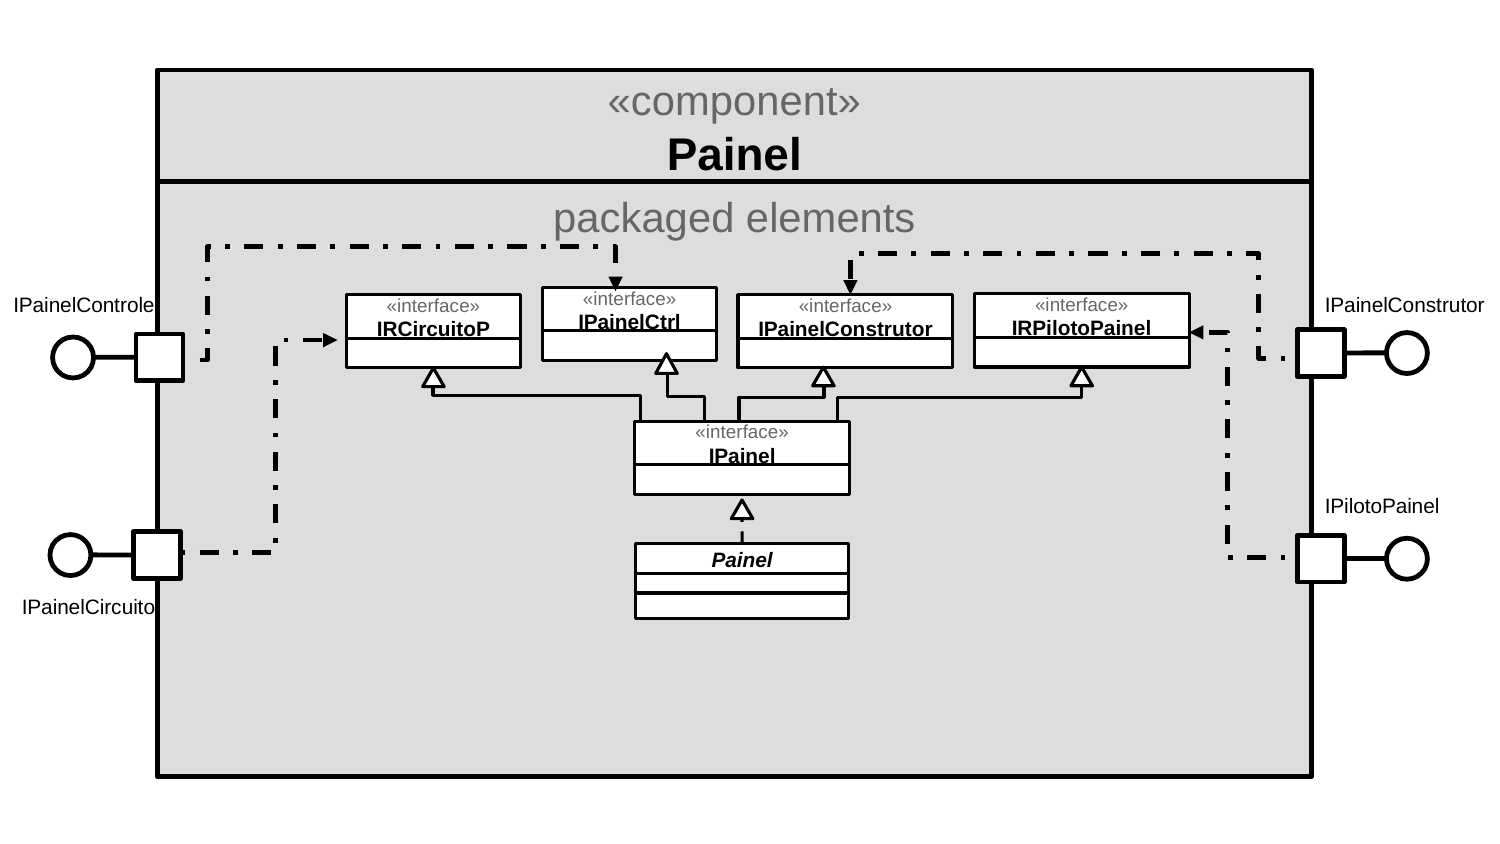

«component»
Painel
packaged elements
IPainelControle
IPainelConstrutor
«interface»
IPainelCtrl
«interface»
IRPilotoPainel
«interface»
IRCircuitoP
«interface»
IPainelConstrutor
«interface»
IPainel
IPilotoPainel
Painel
IPainelCircuito